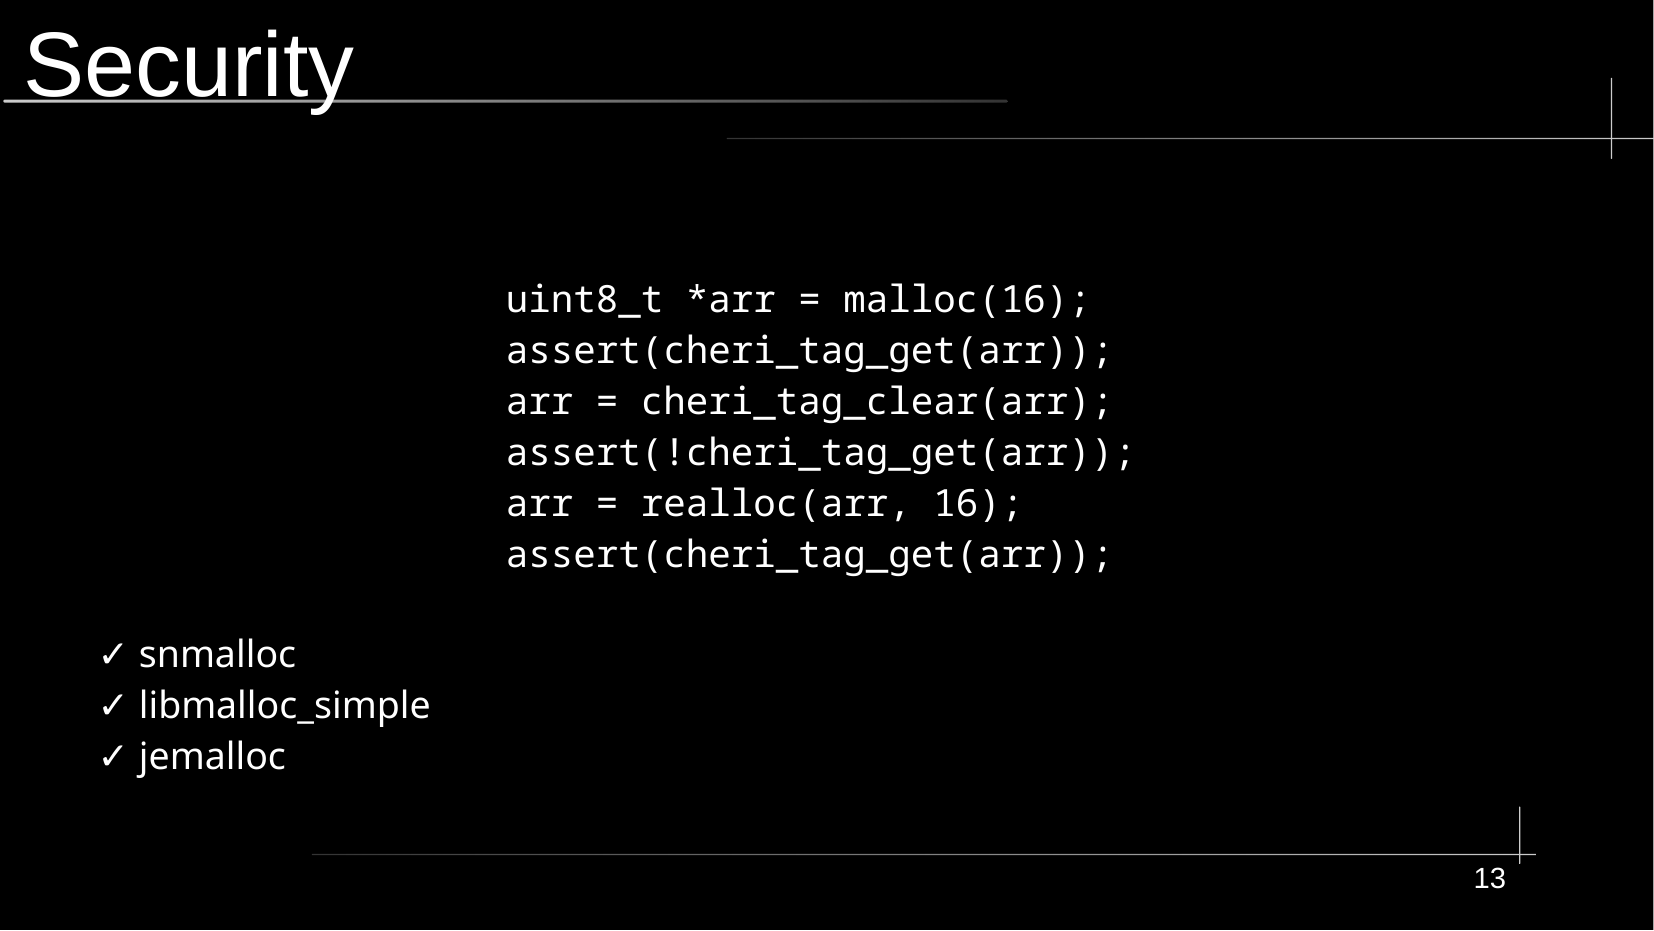

# Security
uint8_t *arr = malloc(16);
assert(cheri_tag_get(arr));
arr = cheri_tag_clear(arr);
assert(!cheri_tag_get(arr));
arr = realloc(arr, 16);
assert(cheri_tag_get(arr));
✓ snmalloc
✓ libmalloc_simple
✓ jemalloc
13